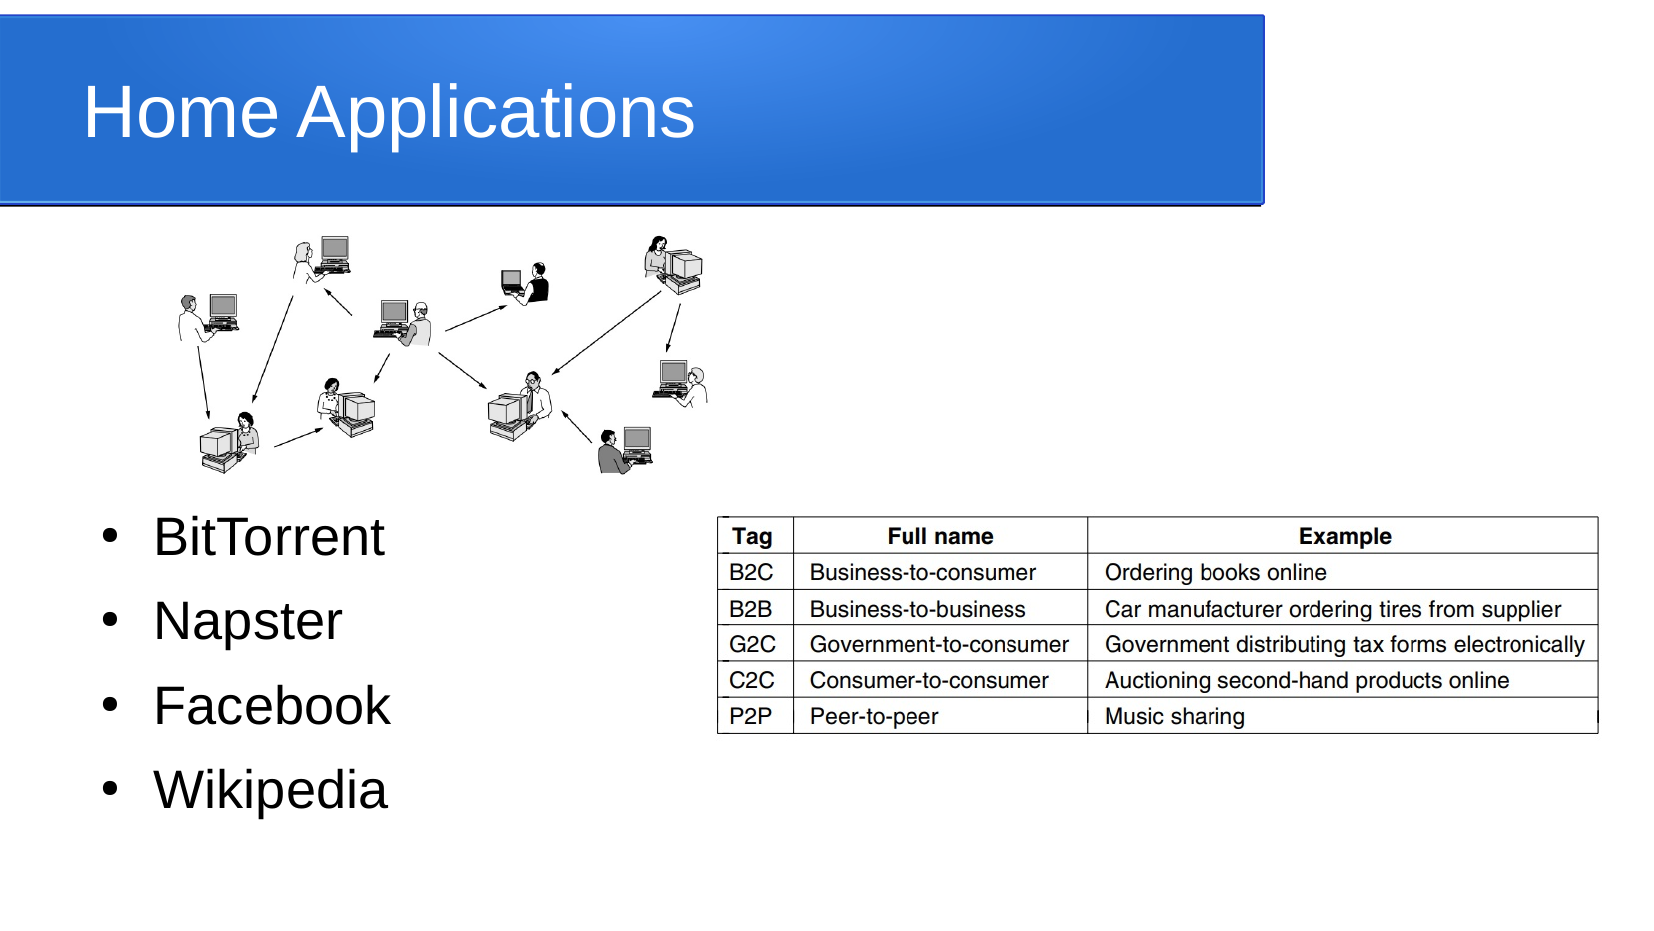

# Home Applications
BitTorrent
Napster
Facebook
Wikipedia